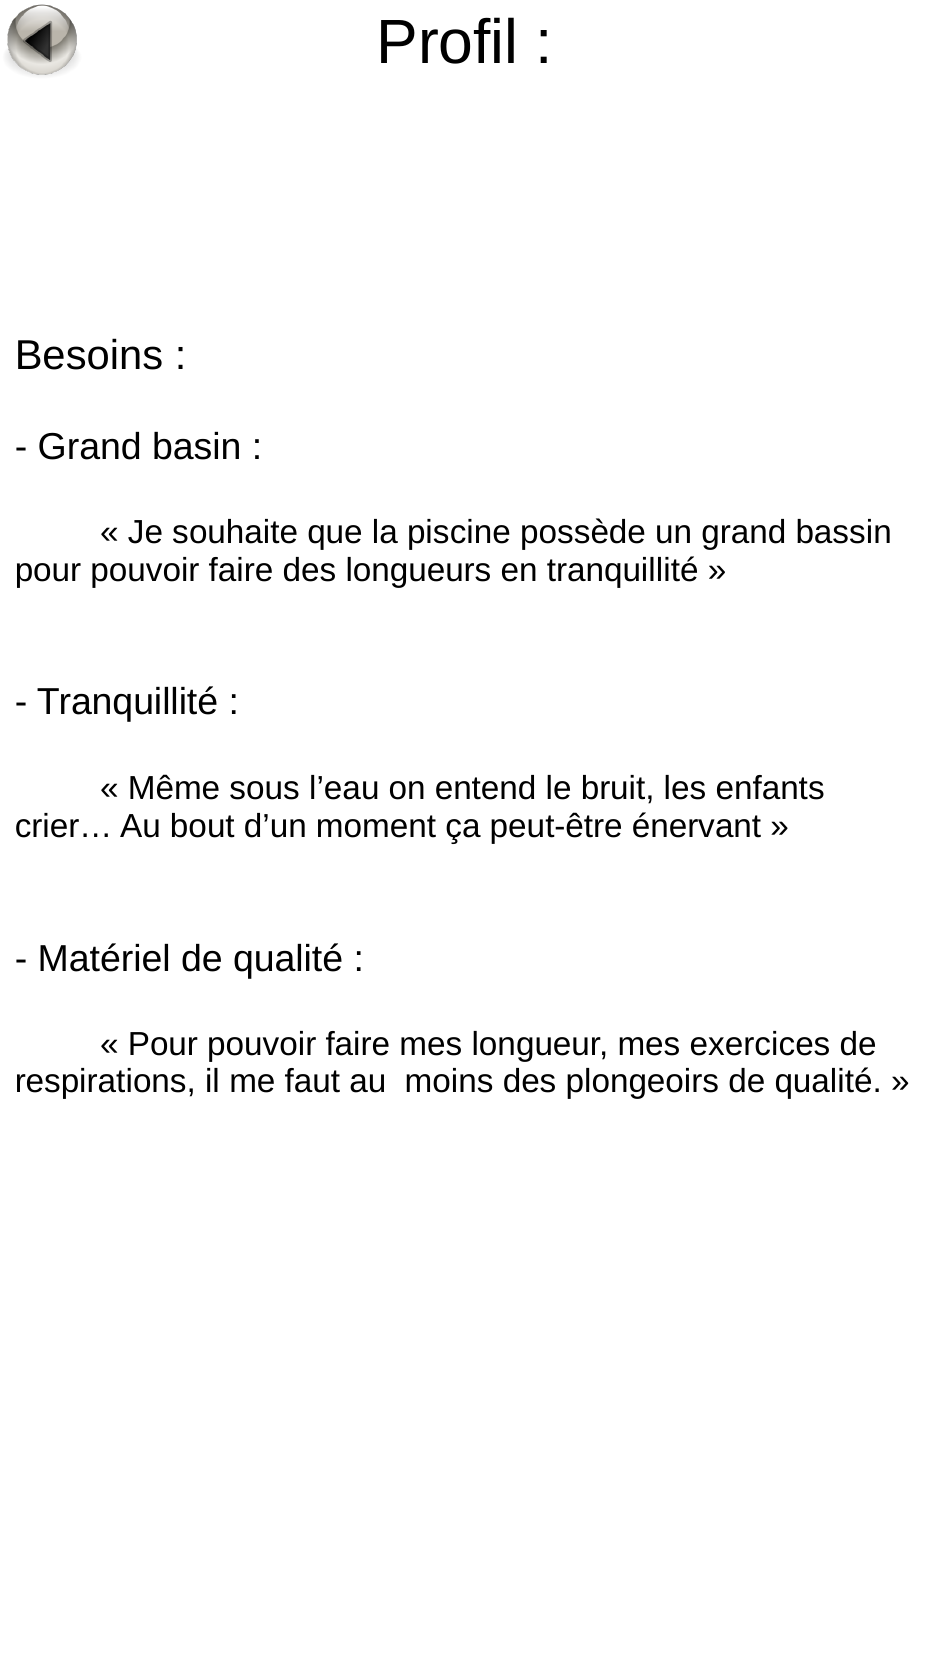

Profil :
Besoins :
- Grand basin :
	 « Je souhaite que la piscine possède un grand bassin pour pouvoir faire des longueurs en tranquillité »
- Tranquillité :
	 « Même sous l’eau on entend le bruit, les enfants crier… Au bout d’un moment ça peut-être énervant »
- Matériel de qualité :
	 « Pour pouvoir faire mes longueur, mes exercices de respirations, il me faut au moins des plongeoirs de qualité. »